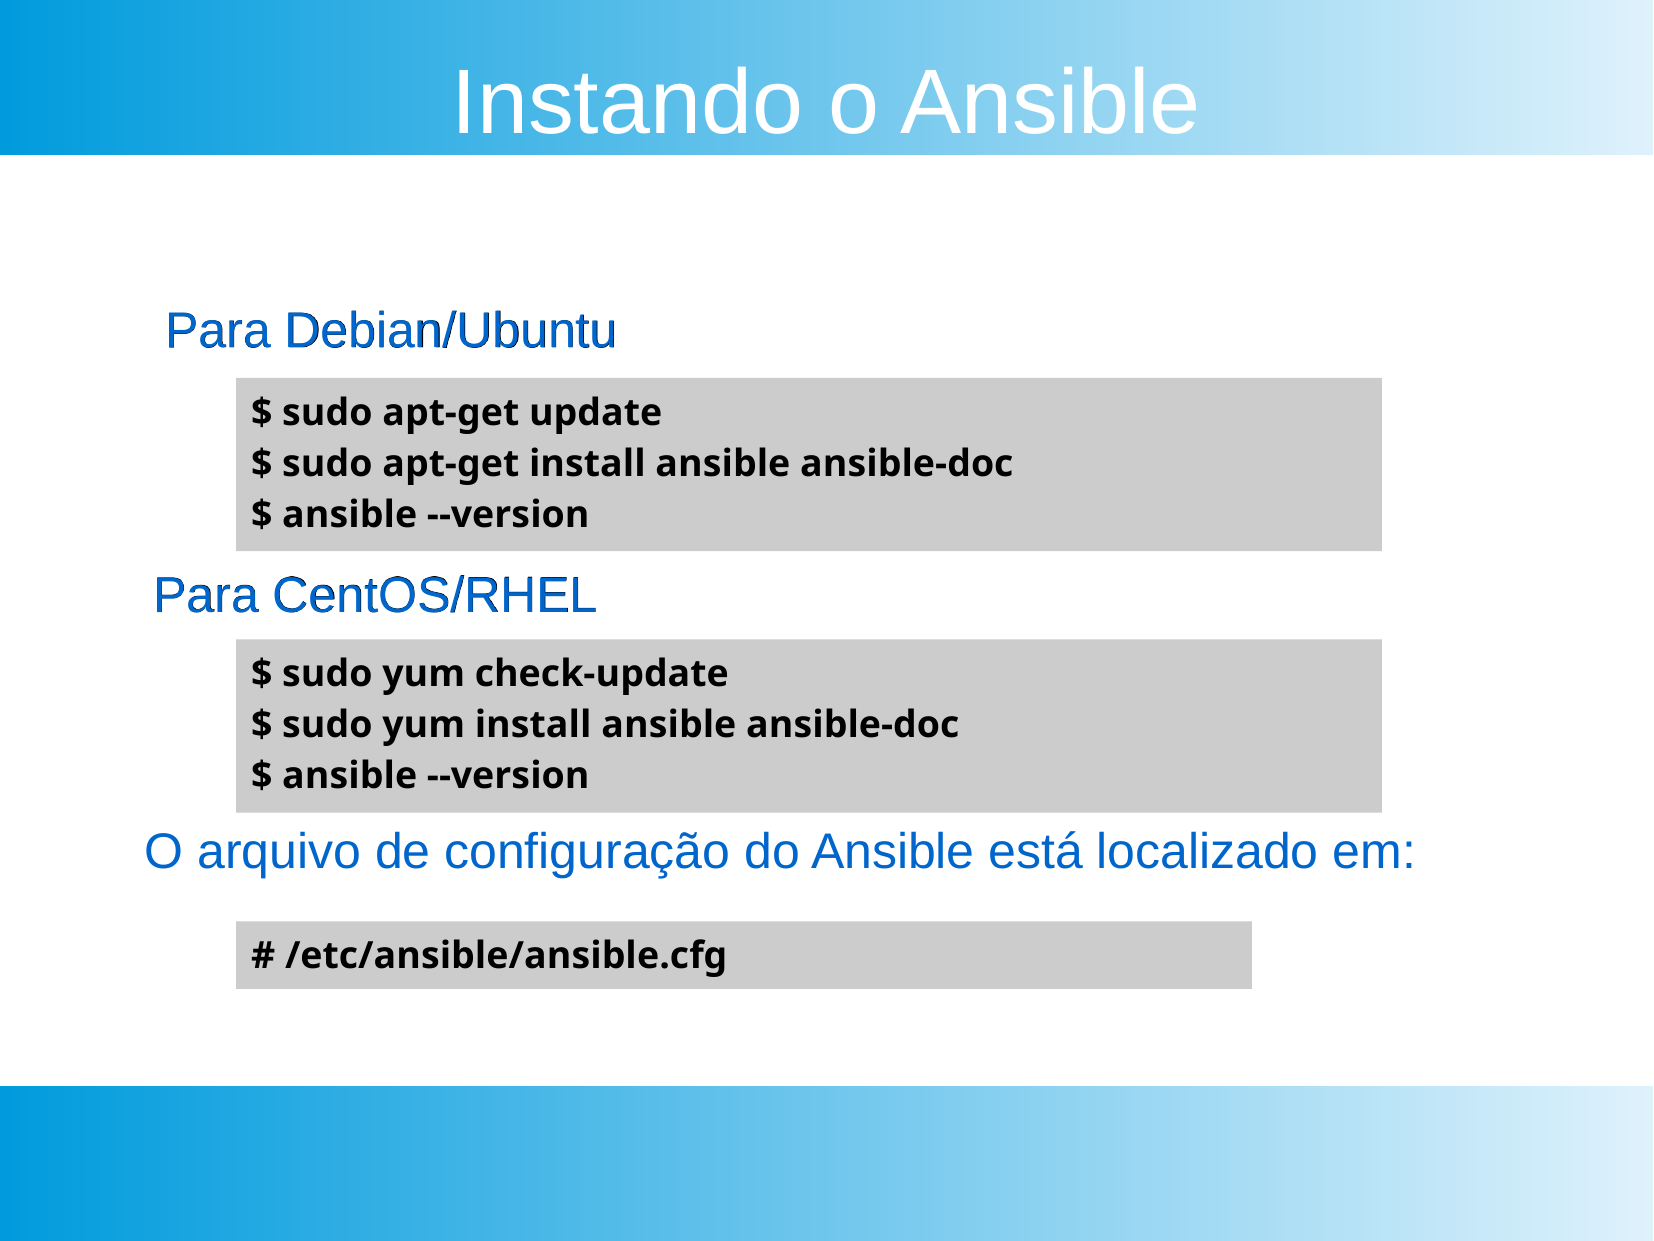

# Instando o Ansible
Para Debian/Ubuntu
$ sudo apt-get update
$ sudo apt-get install ansible ansible-doc
$ ansible --version
Para CentOS/RHEL
$ sudo yum check-update
$ sudo yum install ansible ansible-doc
$ ansible --version
O arquivo de configuração do Ansible está localizado em:
# /etc/ansible/ansible.cfg